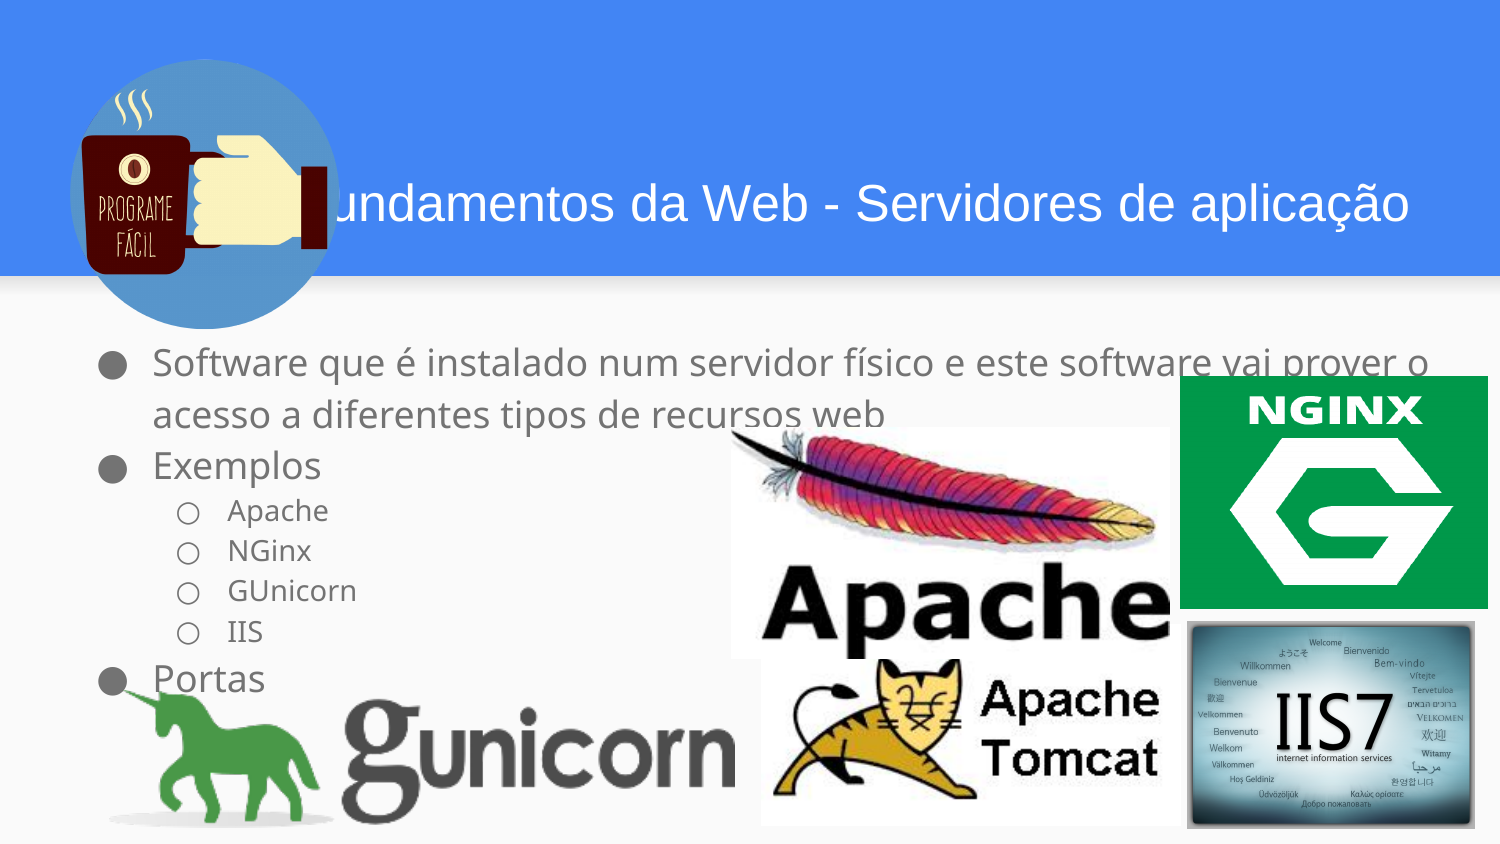

# Fundamentos da Web - Servidores de aplicação
Software que é instalado num servidor físico e este software vai prover o acesso a diferentes tipos de recursos web
Exemplos
Apache
NGinx
GUnicorn
IIS
Portas